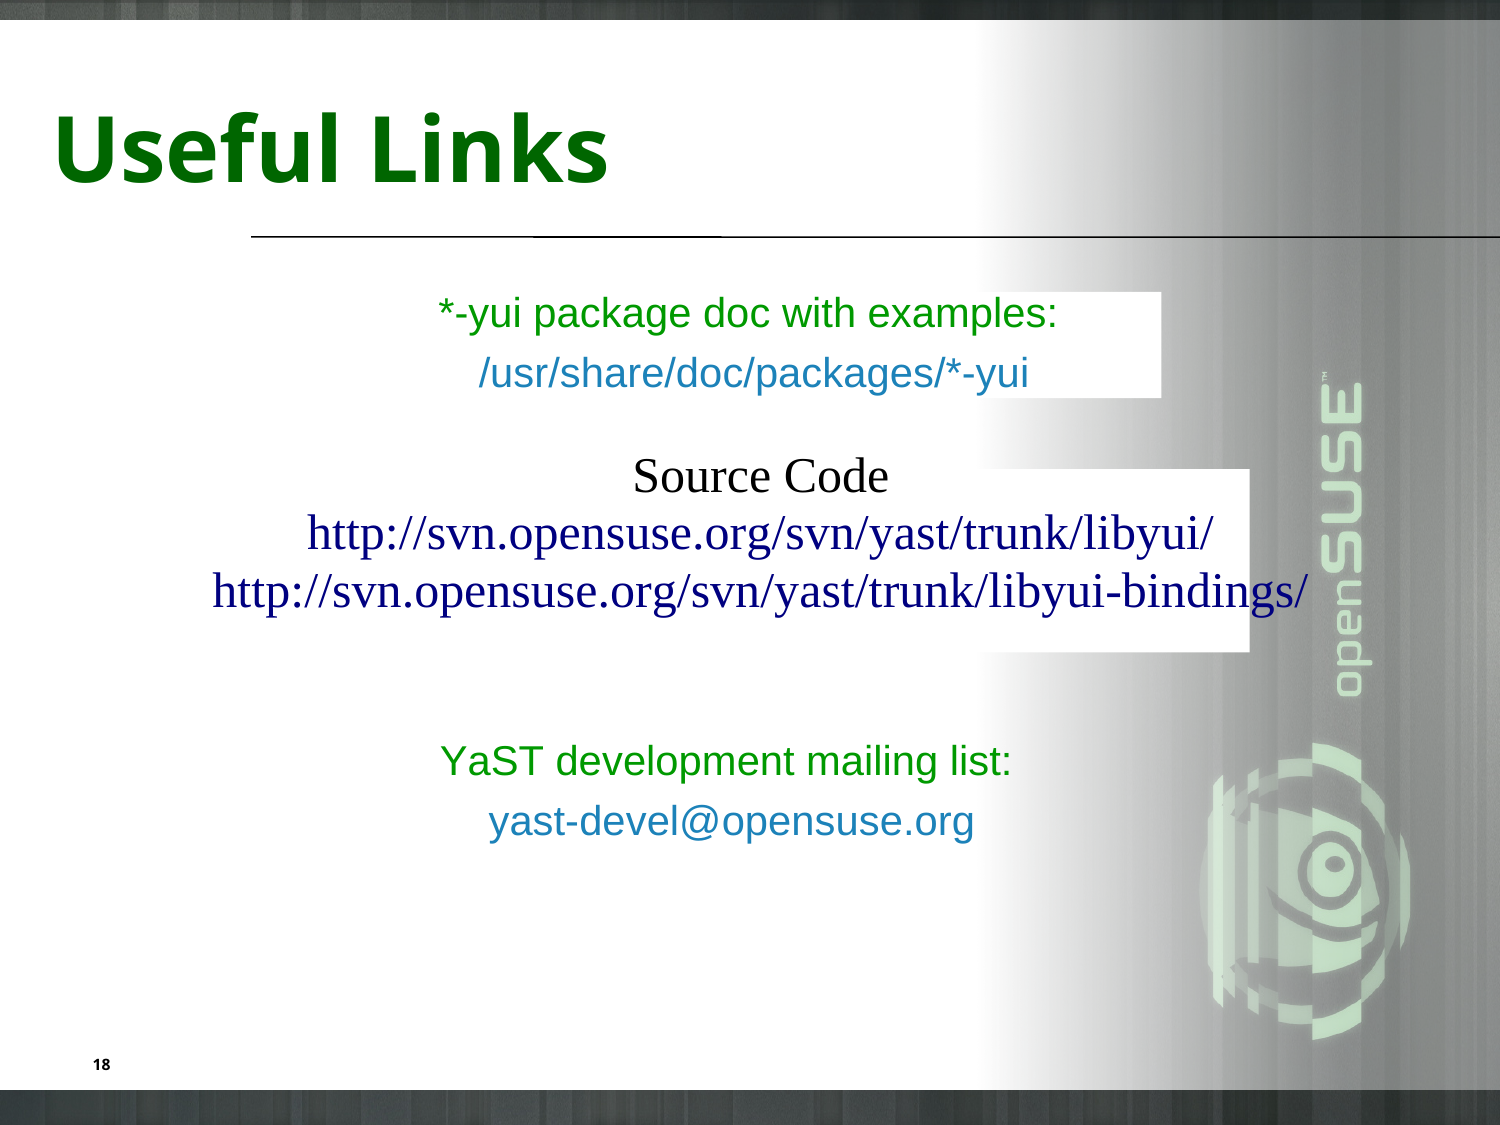

# Useful Links
*-yui package doc with examples:
/usr/share/doc/packages/*-yui
Source Code
http://svn.opensuse.org/svn/yast/trunk/libyui/
http://svn.opensuse.org/svn/yast/trunk/libyui-bindings/
YaST development mailing list:
yast-devel@opensuse.org